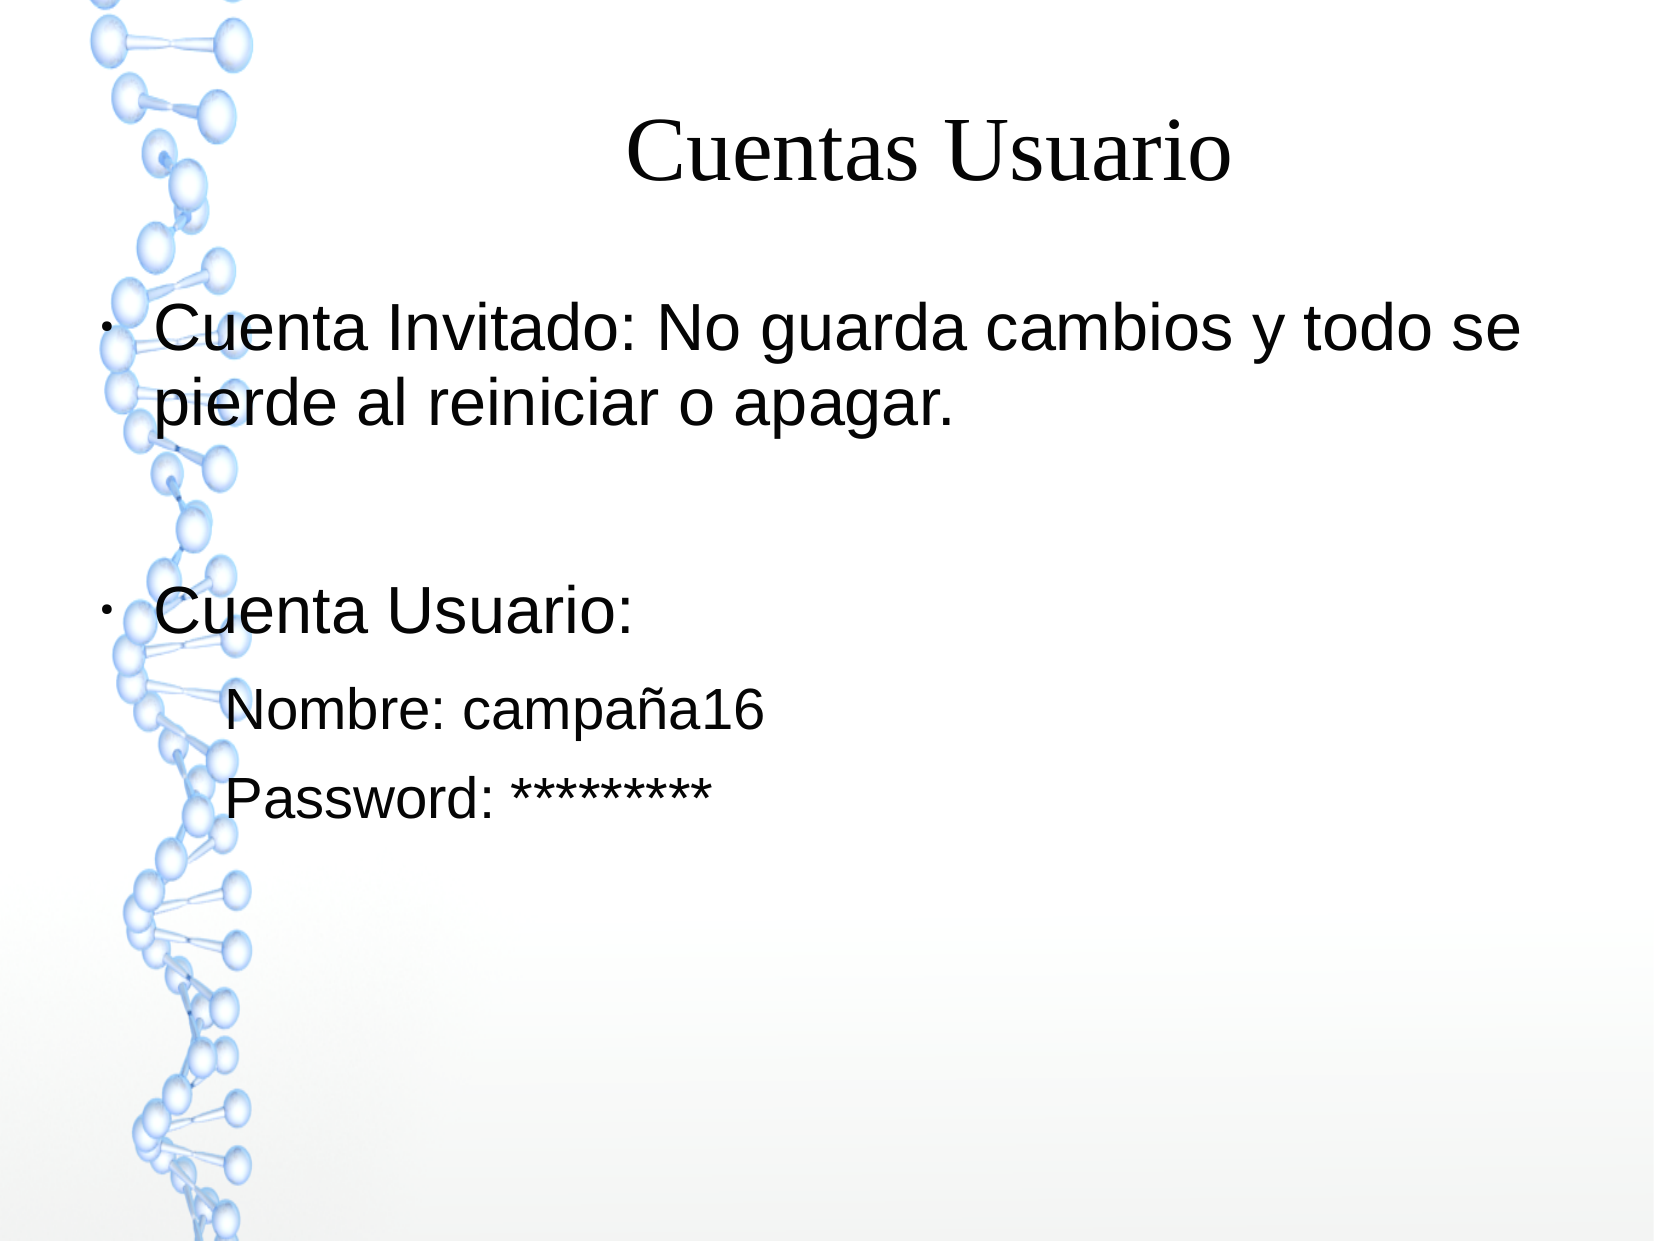

# Cuentas Usuario
Cuenta Invitado: No guarda cambios y todo se pierde al reiniciar o apagar.
Cuenta Usuario:
Nombre: campaña16
Password: *********